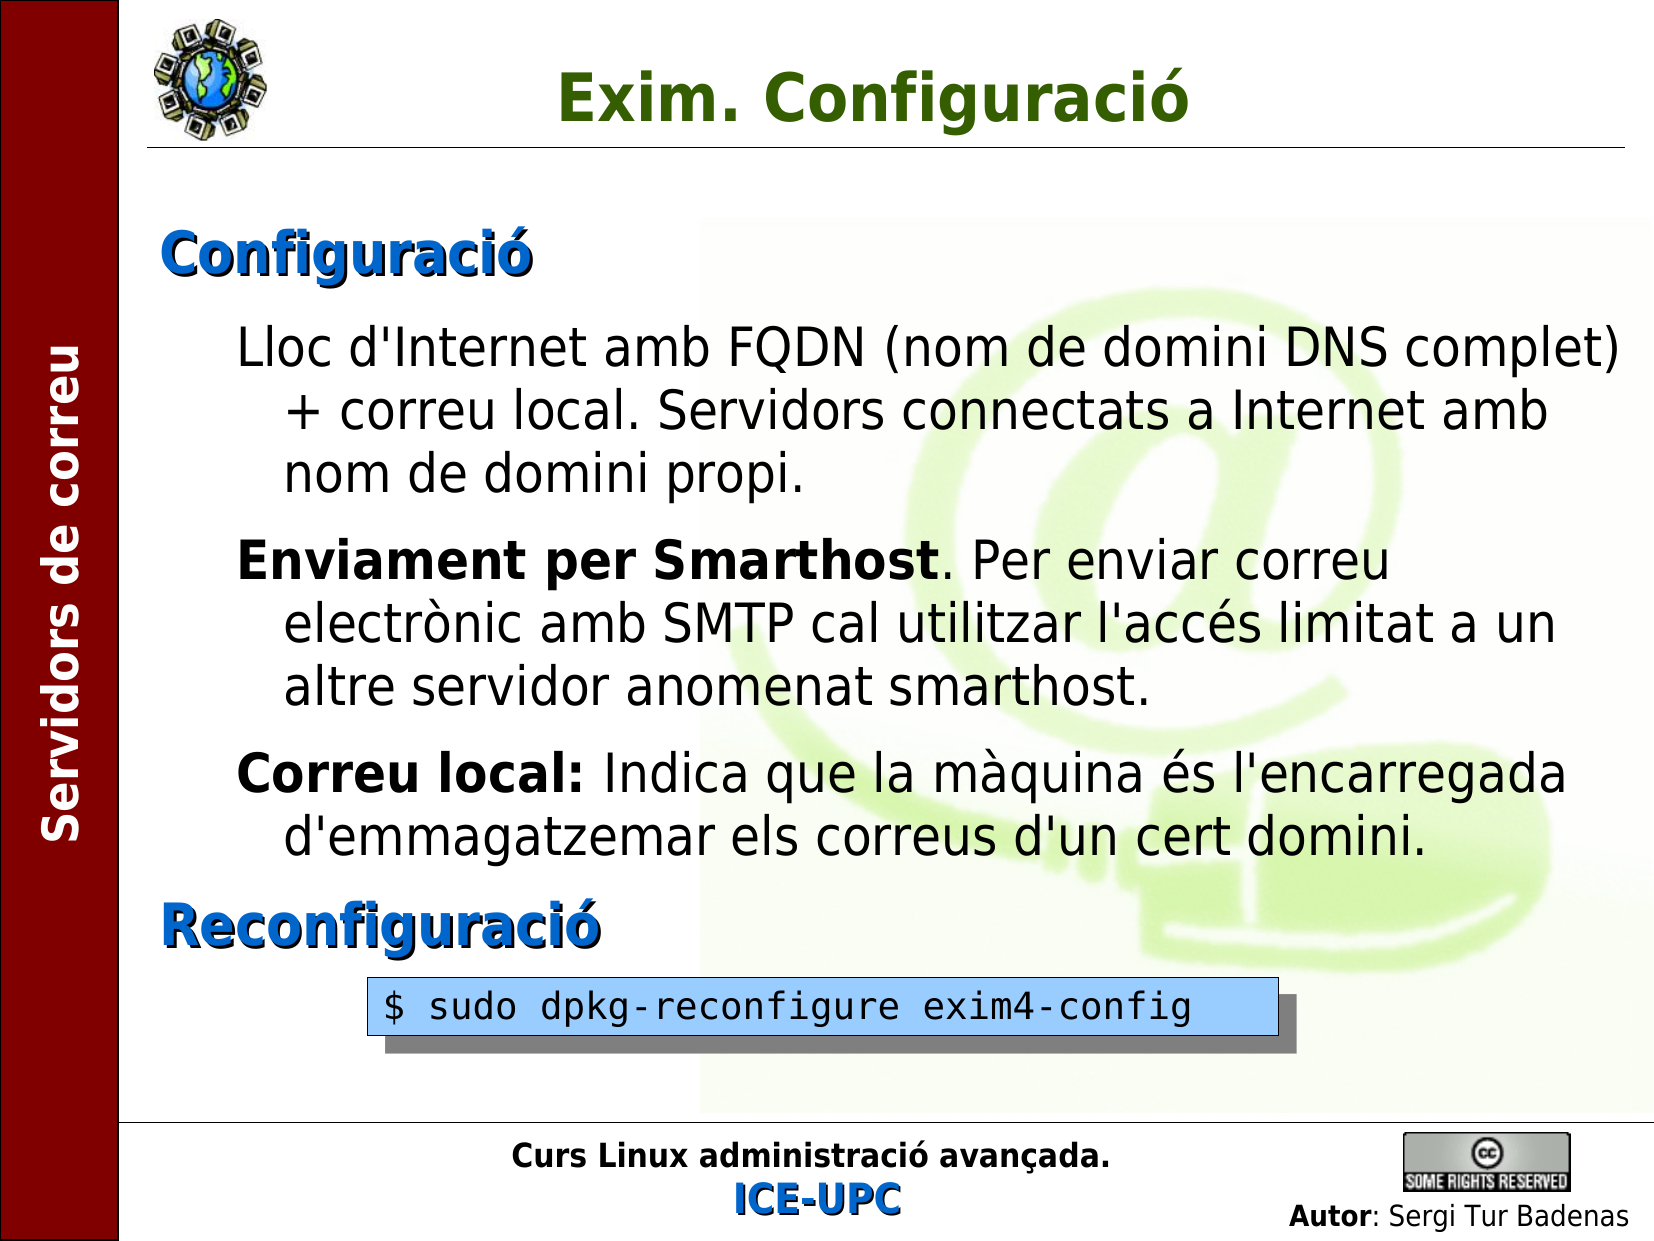

# Exim. Configuració
Configuració
Lloc d'Internet amb FQDN (nom de domini DNS complet) + correu local. Servidors connectats a Internet amb nom de domini propi.
Enviament per Smarthost. Per enviar correu electrònic amb SMTP cal utilitzar l'accés limitat a un altre servidor anomenat smarthost.
Correu local: Indica que la màquina és l'encarregada d'emmagatzemar els correus d'un cert domini.
Reconfiguració
$ sudo dpkg-reconfigure exim4-config